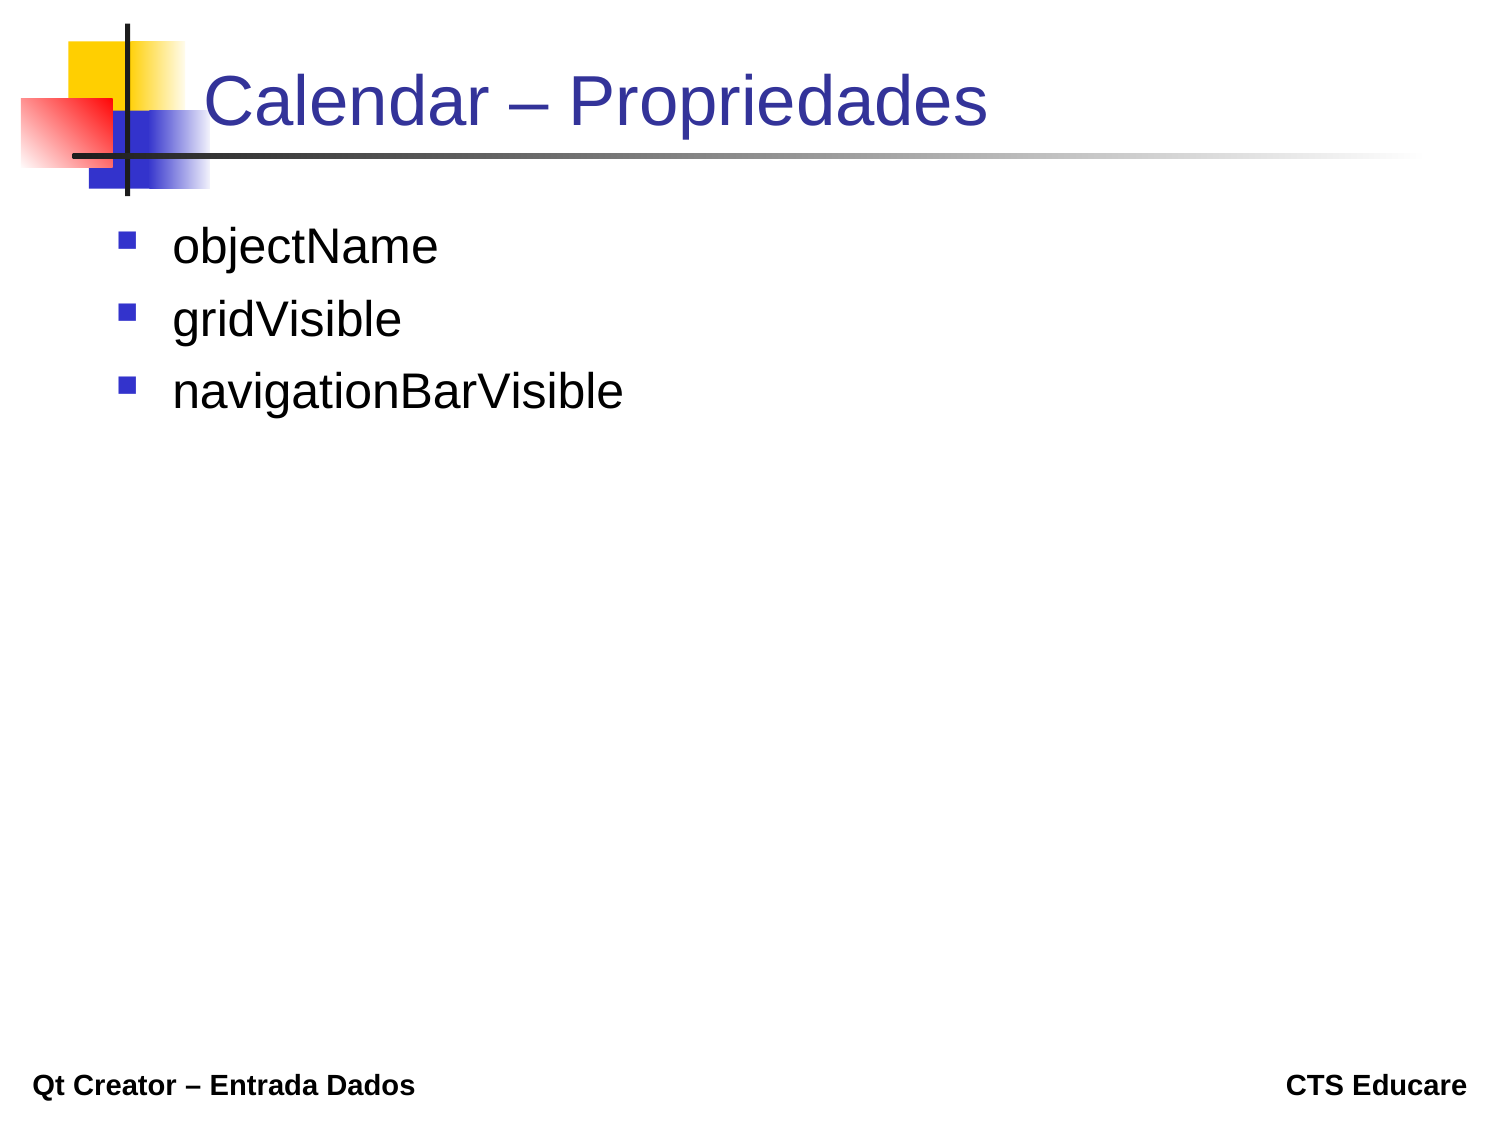

# Calendar – Propriedades
objectName
gridVisible
navigationBarVisible